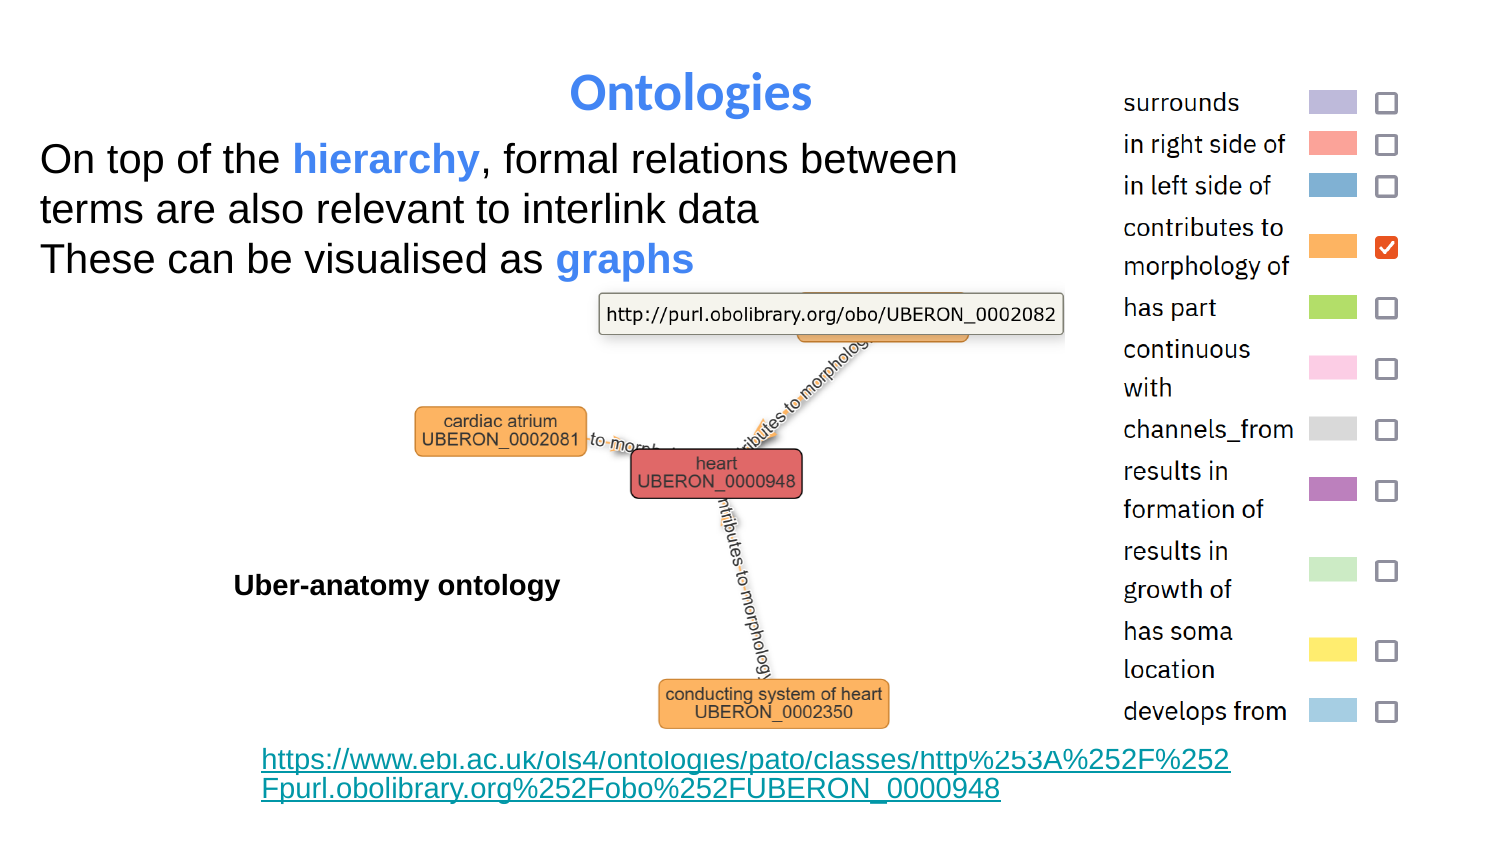

Ontologies
On top of the hierarchy, formal relations between terms are also relevant to interlink data
These can be visualised as graphs
Uber-anatomy ontology
https://www.ebi.ac.uk/ols4/ontologies/pato/classes/http%253A%252F%252Fpurl.obolibrary.org%252Fobo%252FUBERON_0000948